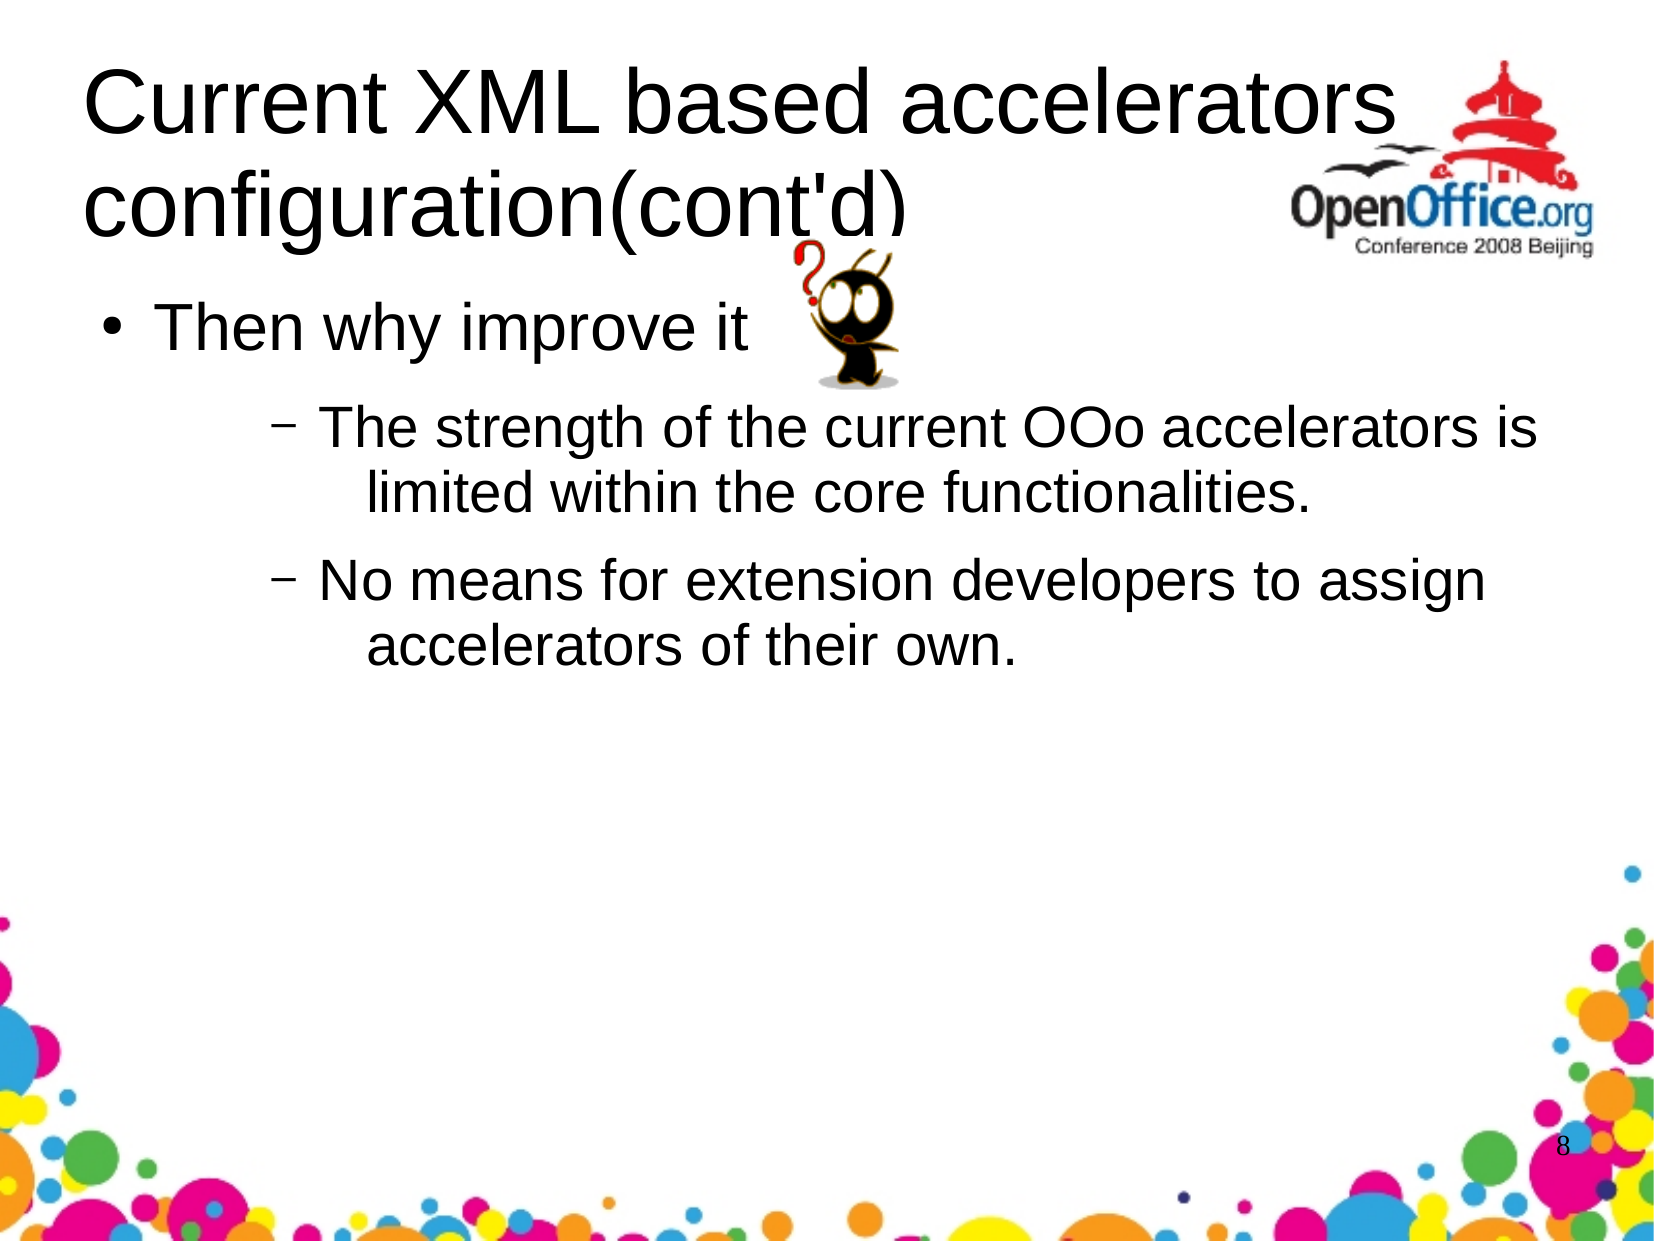

# Current XML based accelerators configuration(cont'd)
Then why improve it
The strength of the current OOo accelerators is limited within the core functionalities.
No means for extension developers to assign accelerators of their own.
8